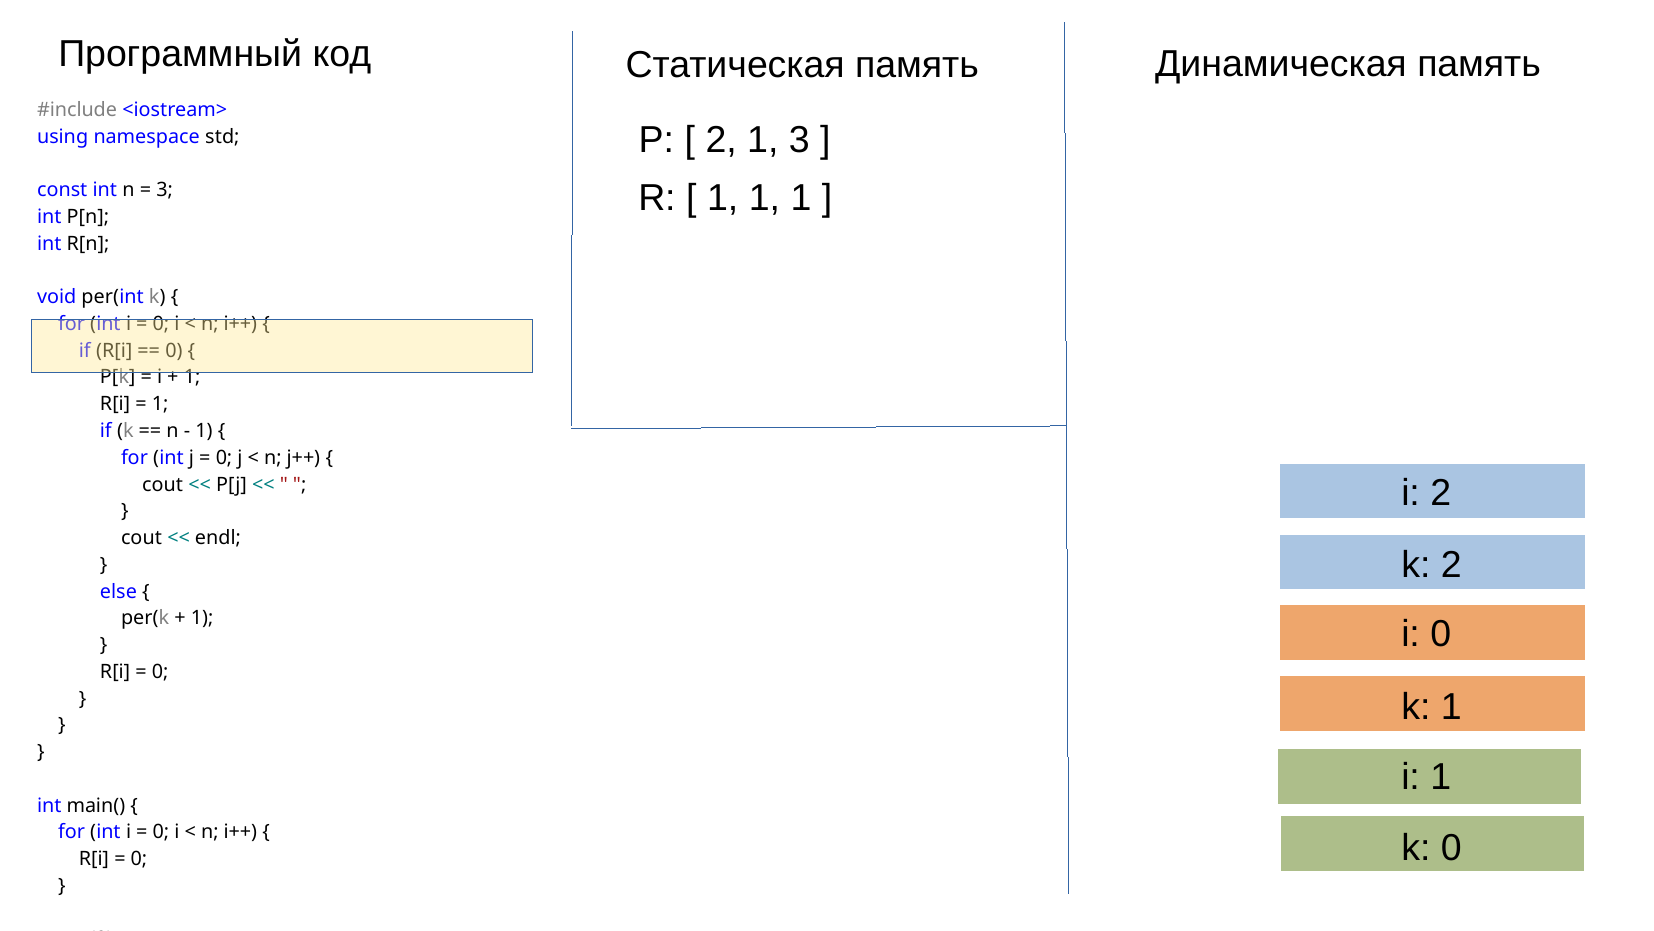

Программный код
Динамическая память
Статическая память
#include <iostream>
using namespace std;
const int n = 3;
int P[n];
int R[n];
void per(int k) {
 for (int i = 0; i < n; i++) {
 if (R[i] == 0) {
 P[k] = i + 1;
 R[i] = 1;
 if (k == n - 1) {
 for (int j = 0; j < n; j++) {
 cout << P[j] << " ";
 }
 cout << endl;
 }
 else {
 per(k + 1);
 }
 R[i] = 0;
 }
 }
}
int main() {
 for (int i = 0; i < n; i++) {
 R[i] = 0;
 }
 per(0);
 return 0;
}
P: [ 2, 1, 3 ]
R: [ 1, 1, 1 ]
i: 2
k: 2
i: 0
k: 1
i: 1
k: 0